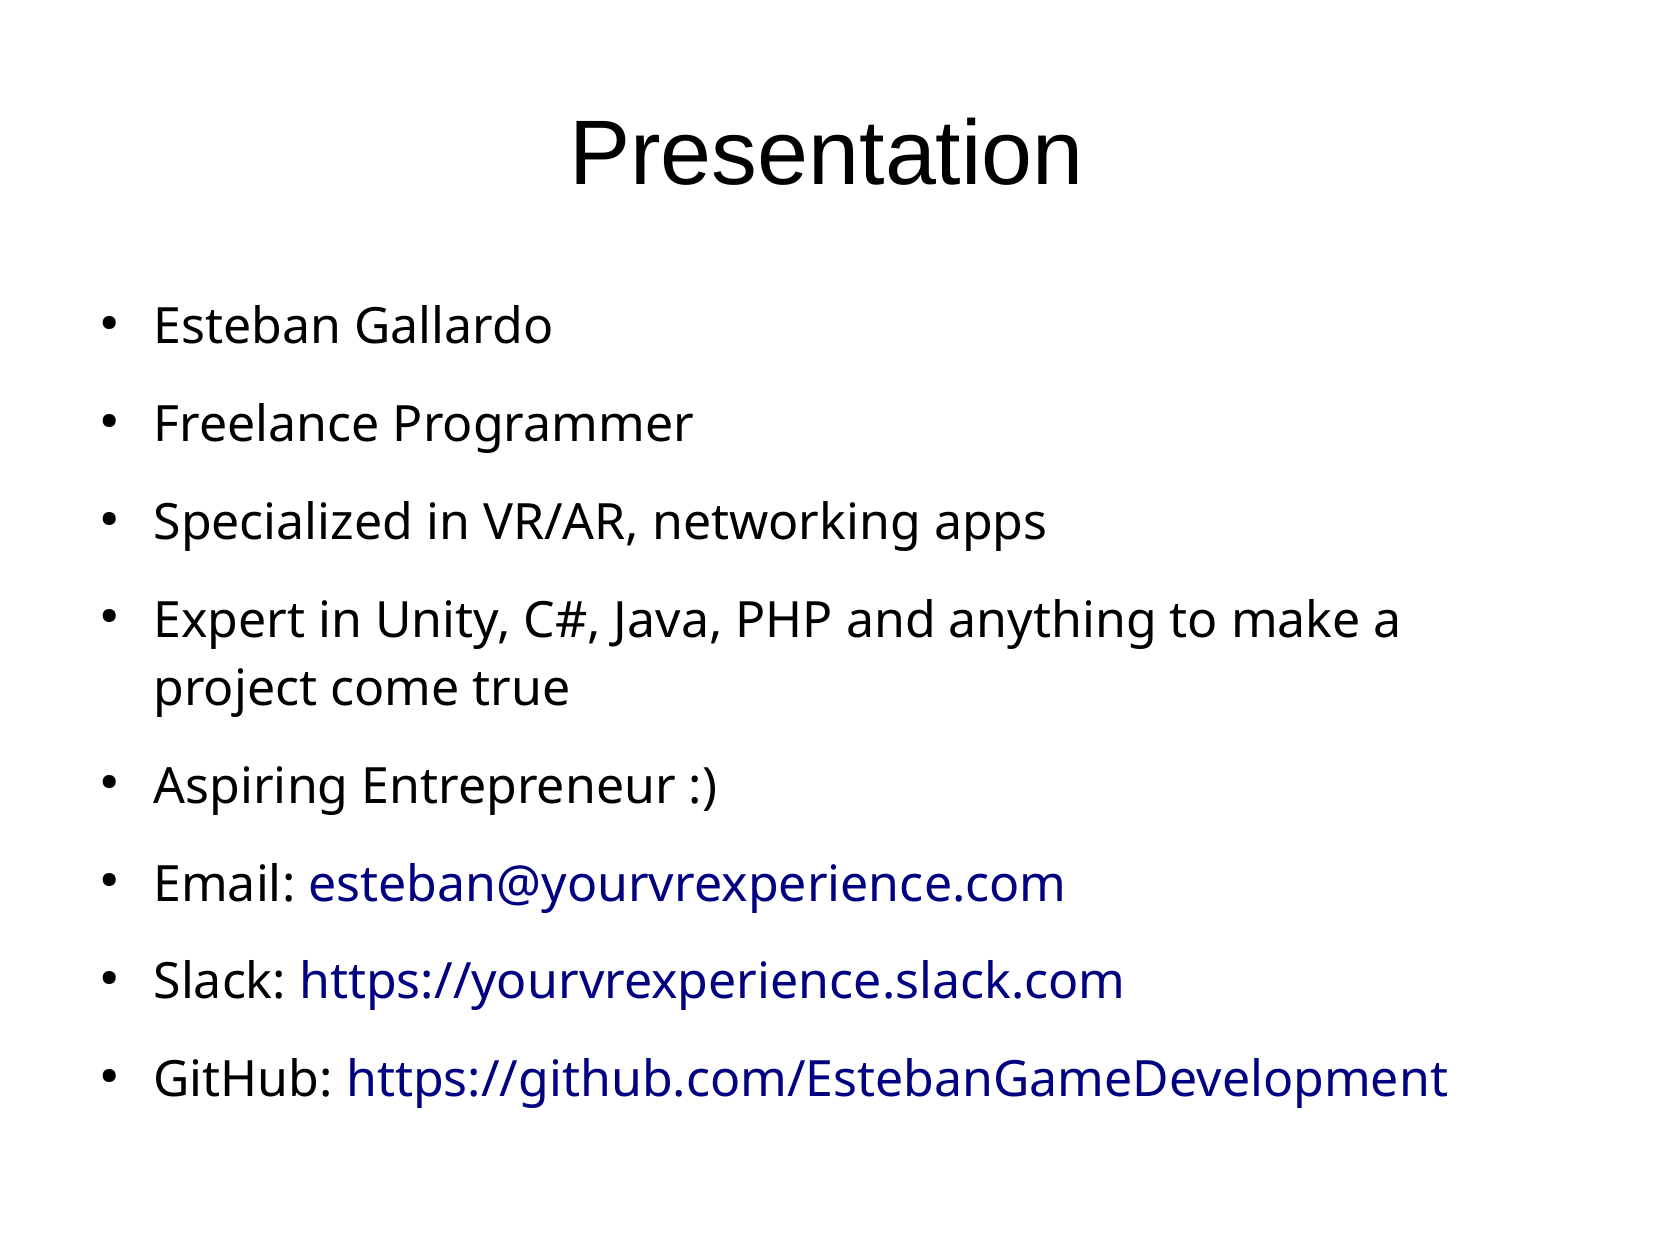

# Presentation
Esteban Gallardo
Freelance Programmer
Specialized in VR/AR, networking apps
Expert in Unity, C#, Java, PHP and anything to make a project come true
Aspiring Entrepreneur :)
Email: esteban@yourvrexperience.com
Slack: https://yourvrexperience.slack.com
GitHub: https://github.com/EstebanGameDevelopment